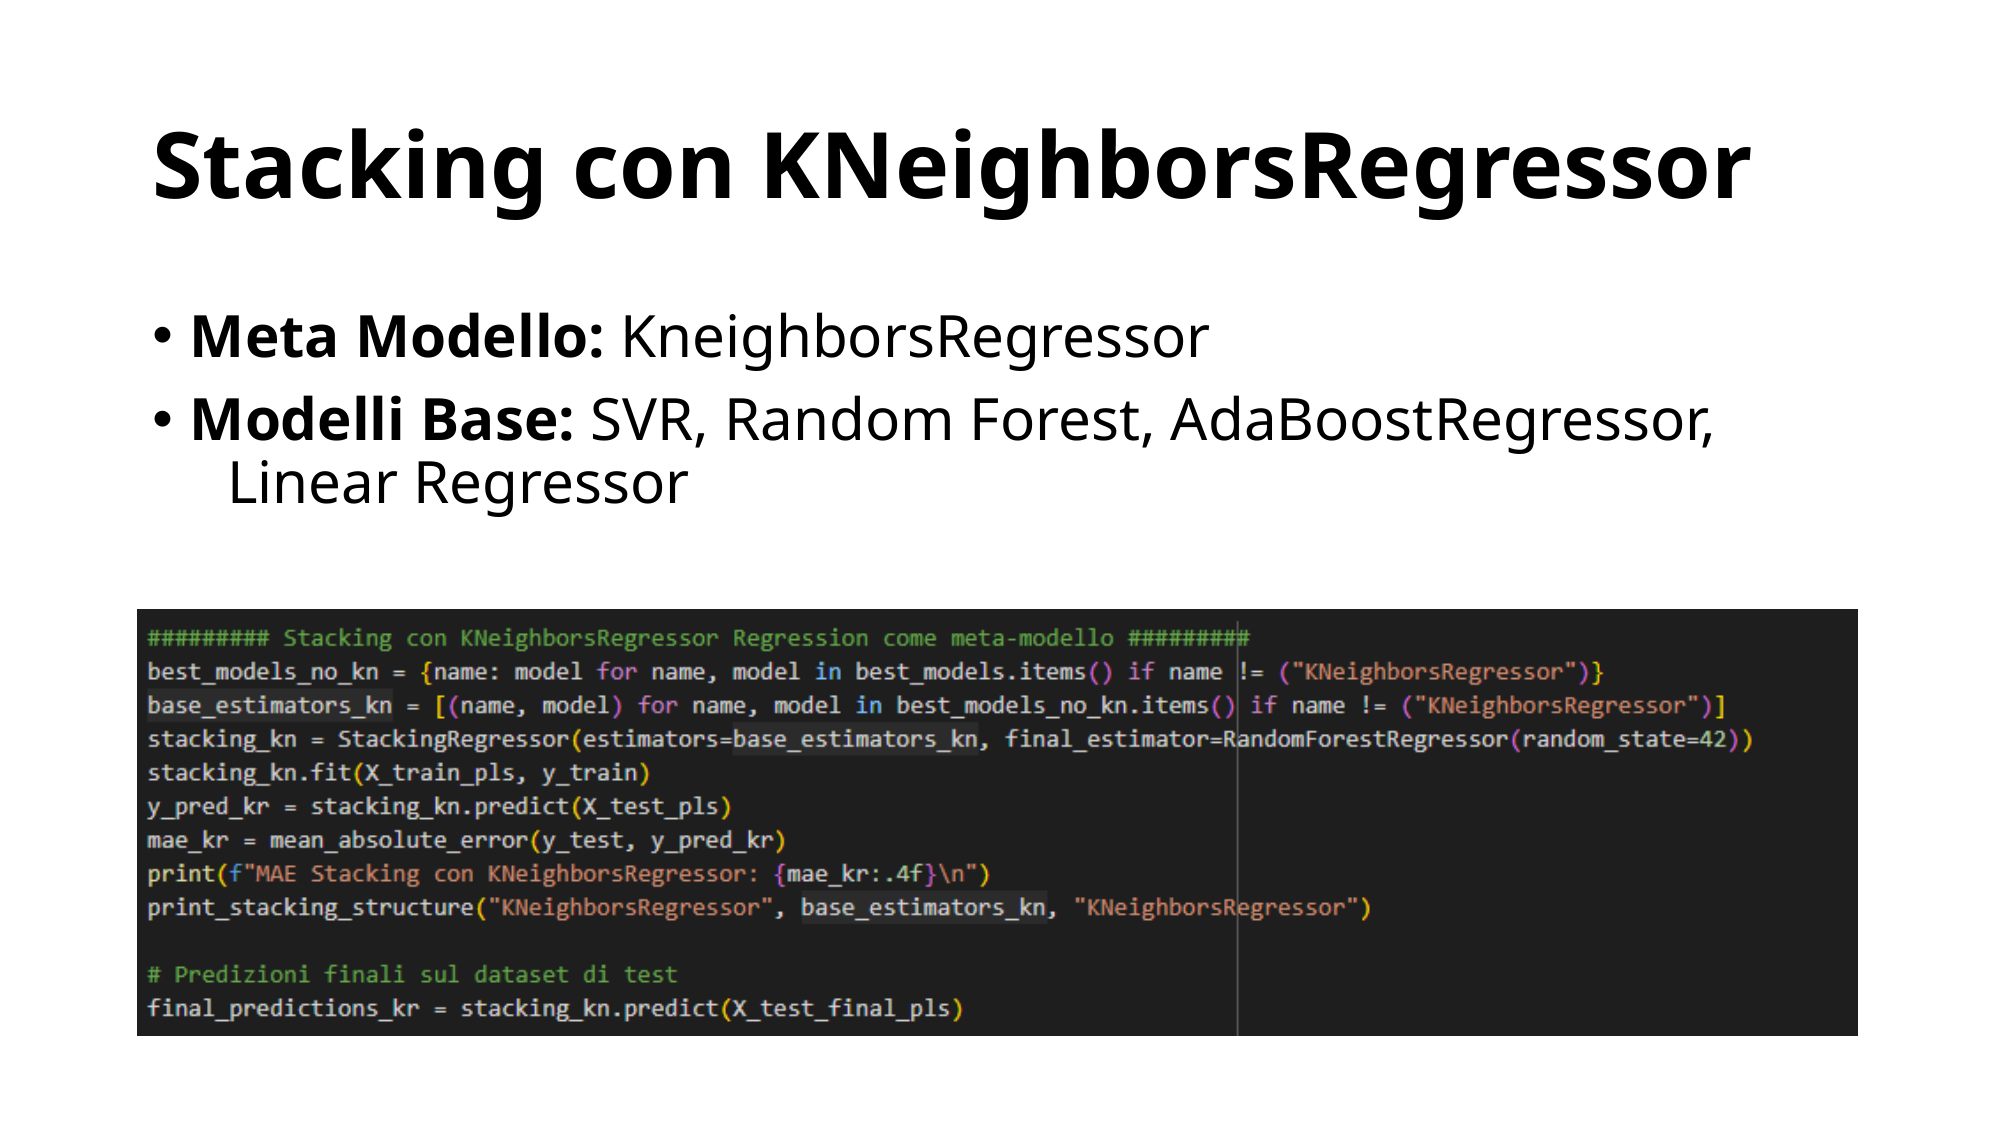

# Stacking con KNeighborsRegressor
Meta Modello: KneighborsRegressor
Modelli Base: SVR, Random Forest, AdaBoostRegressor, Linear Regressor